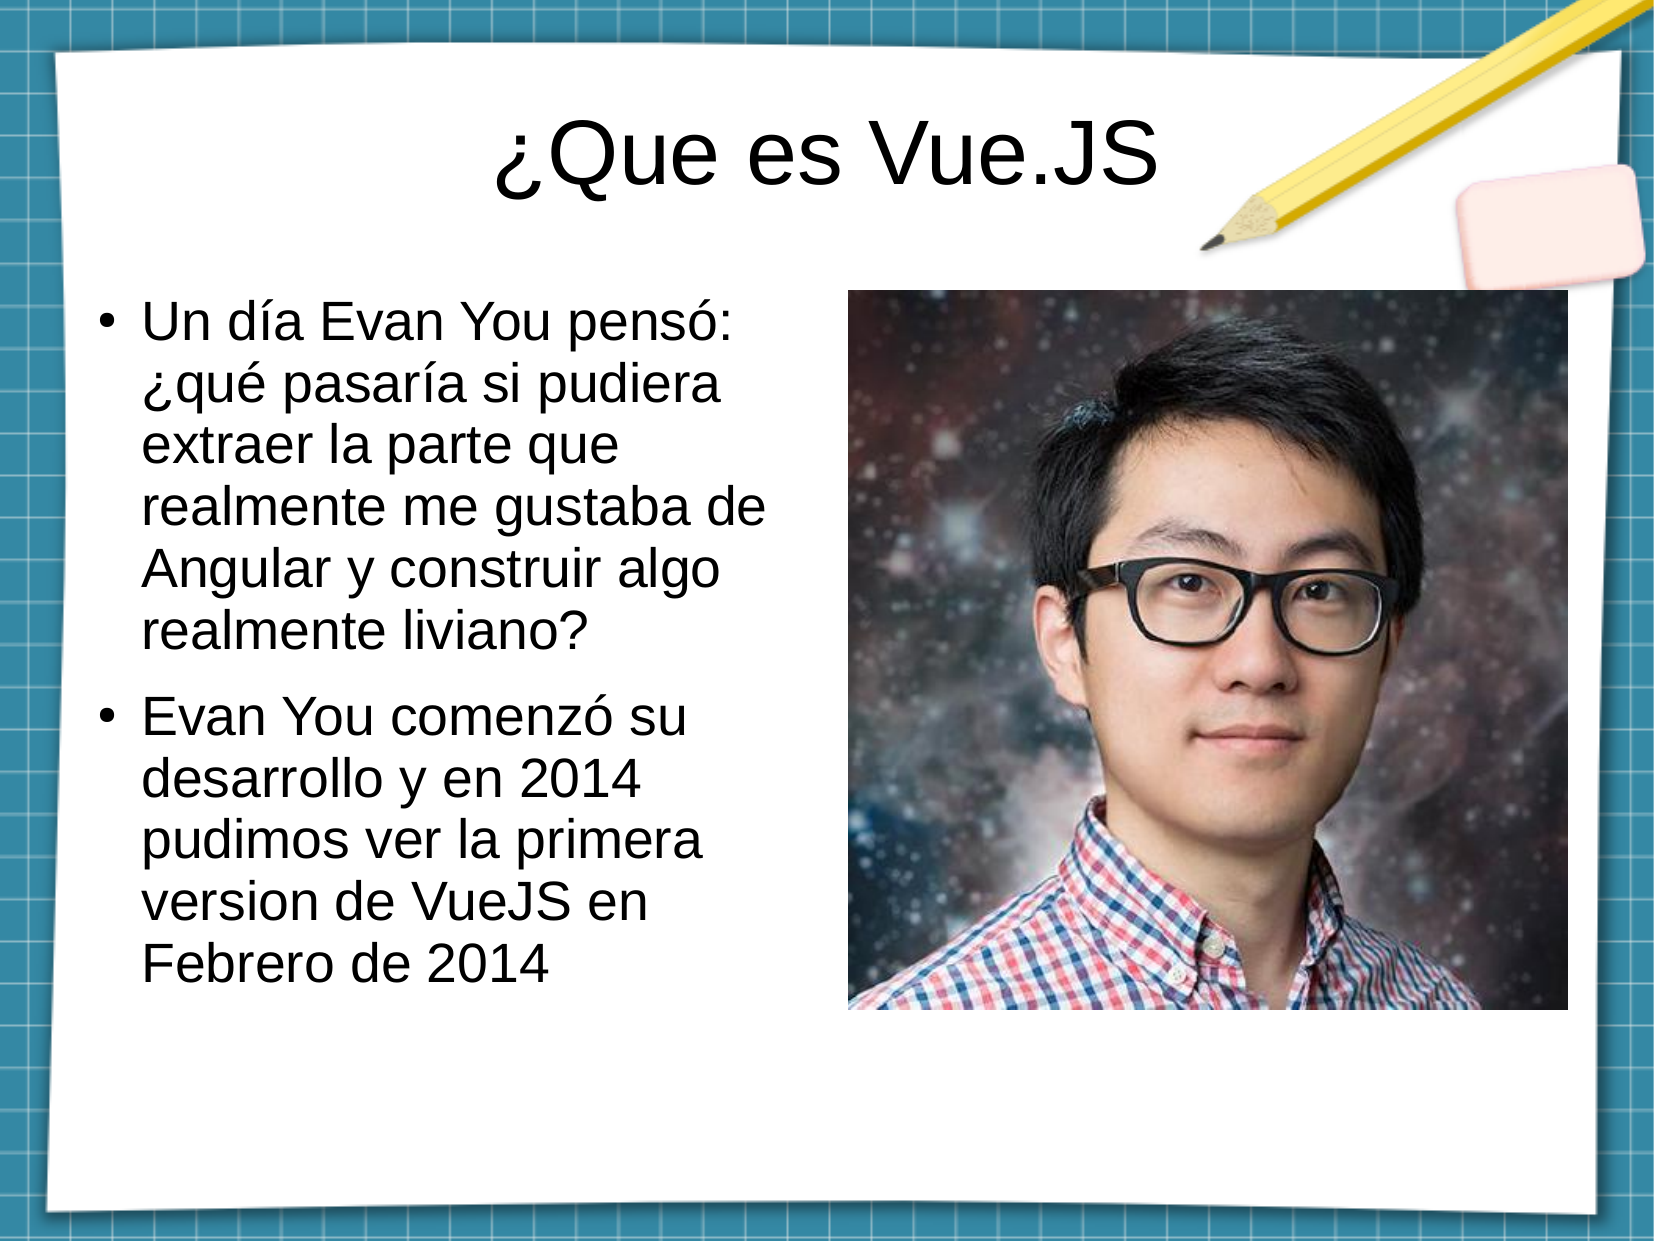

# ¿Que es Vue.JS
Un día Evan You pensó: ¿qué pasaría si pudiera extraer la parte que realmente me gustaba de Angular y construir algo realmente liviano?
Evan You comenzó su desarrollo y en 2014 pudimos ver la primera version de VueJS en Febrero de 2014